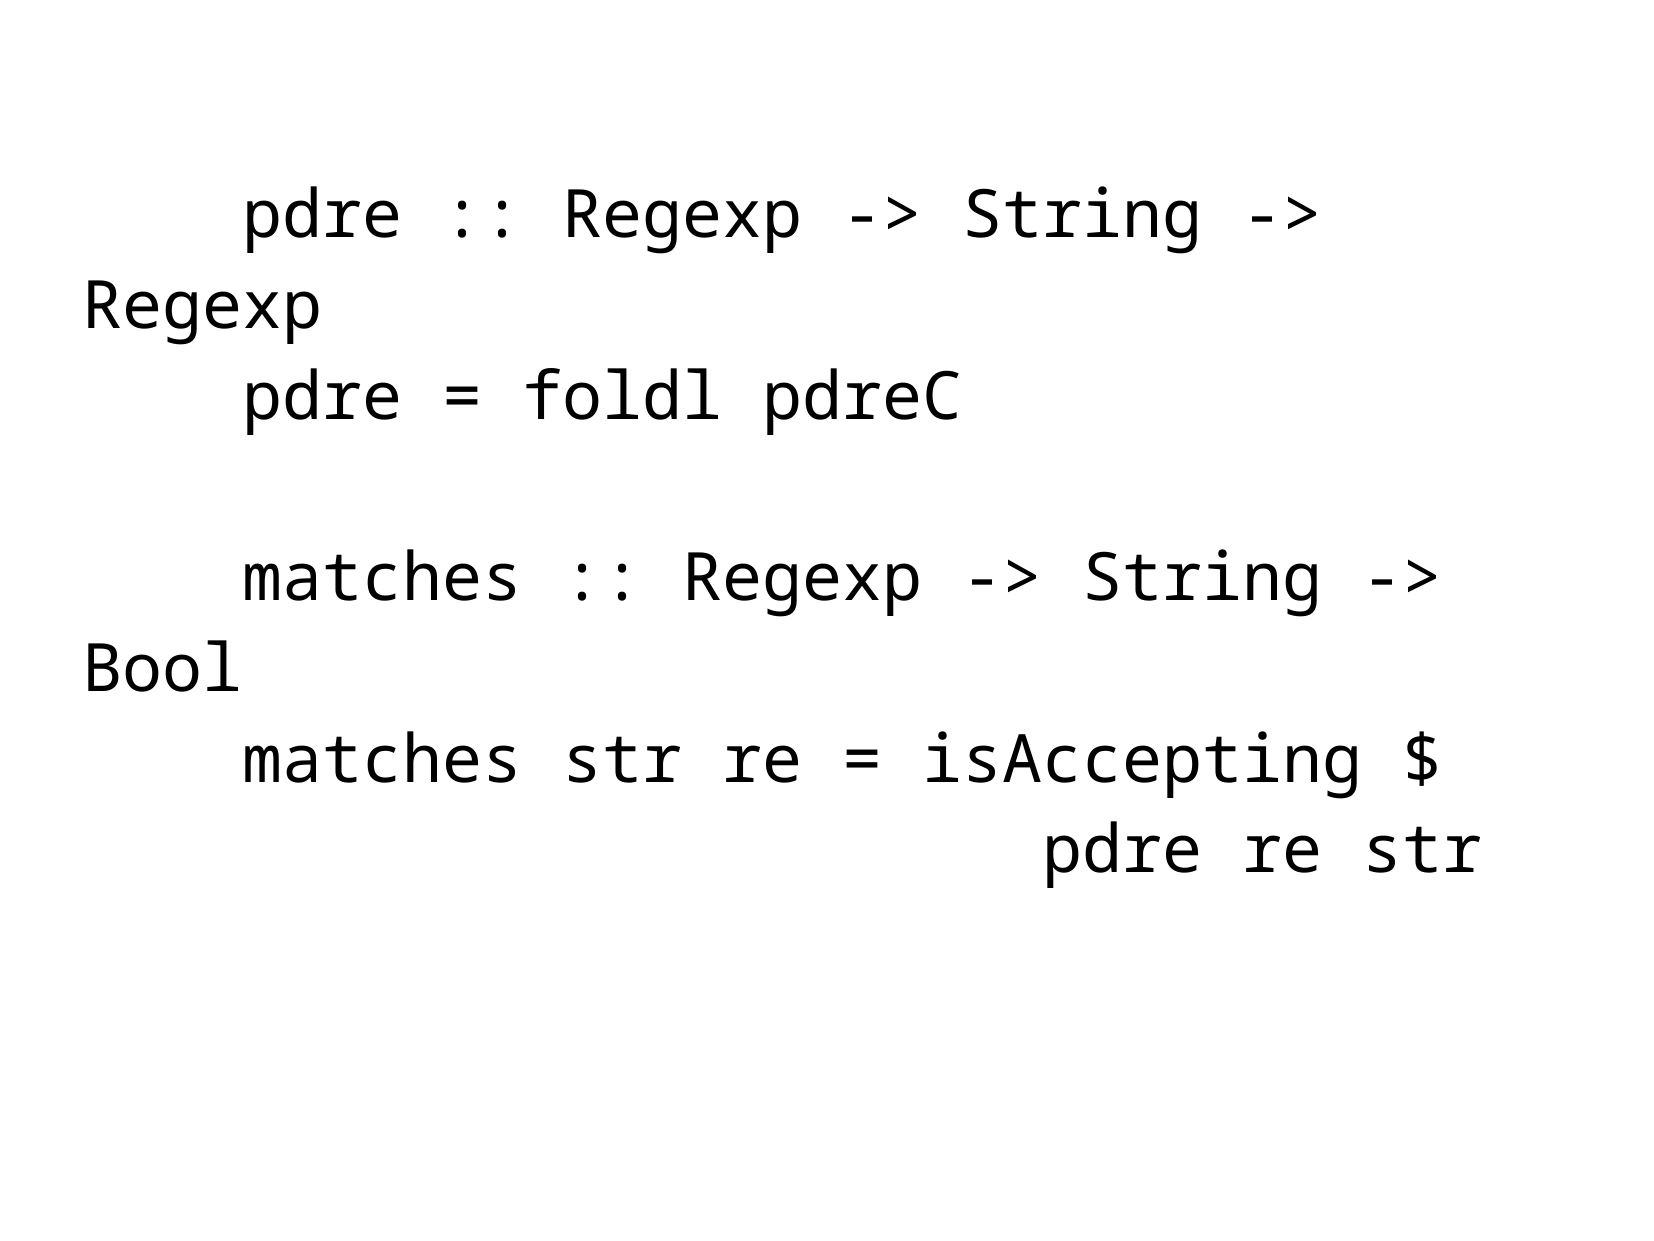

# pdre :: Regexp -> String -> Regexp
 pdre = foldl pdreC
 matches :: Regexp -> String -> Bool
 matches str re = isAccepting $
 pdre re str